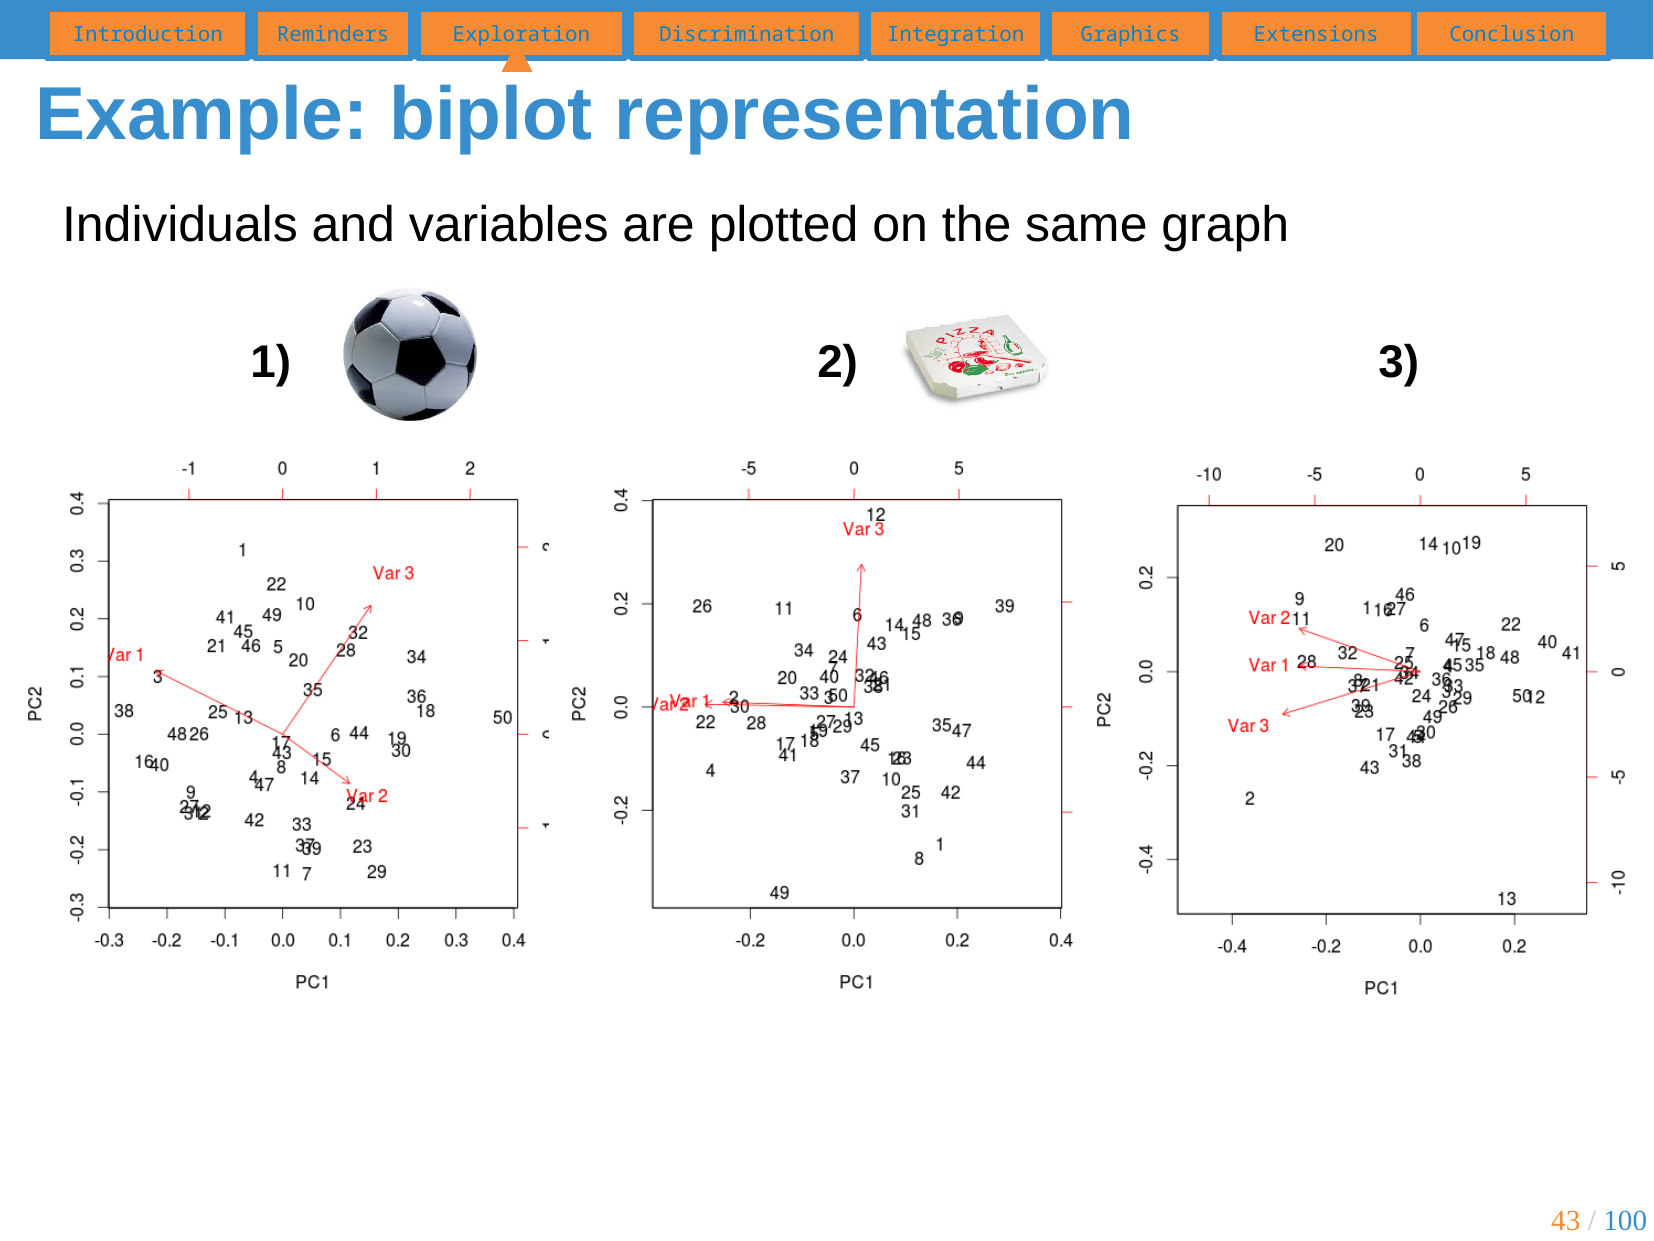

# Example: biplot representation
Individuals and variables are plotted on the same graph
1)
2)
3)
43